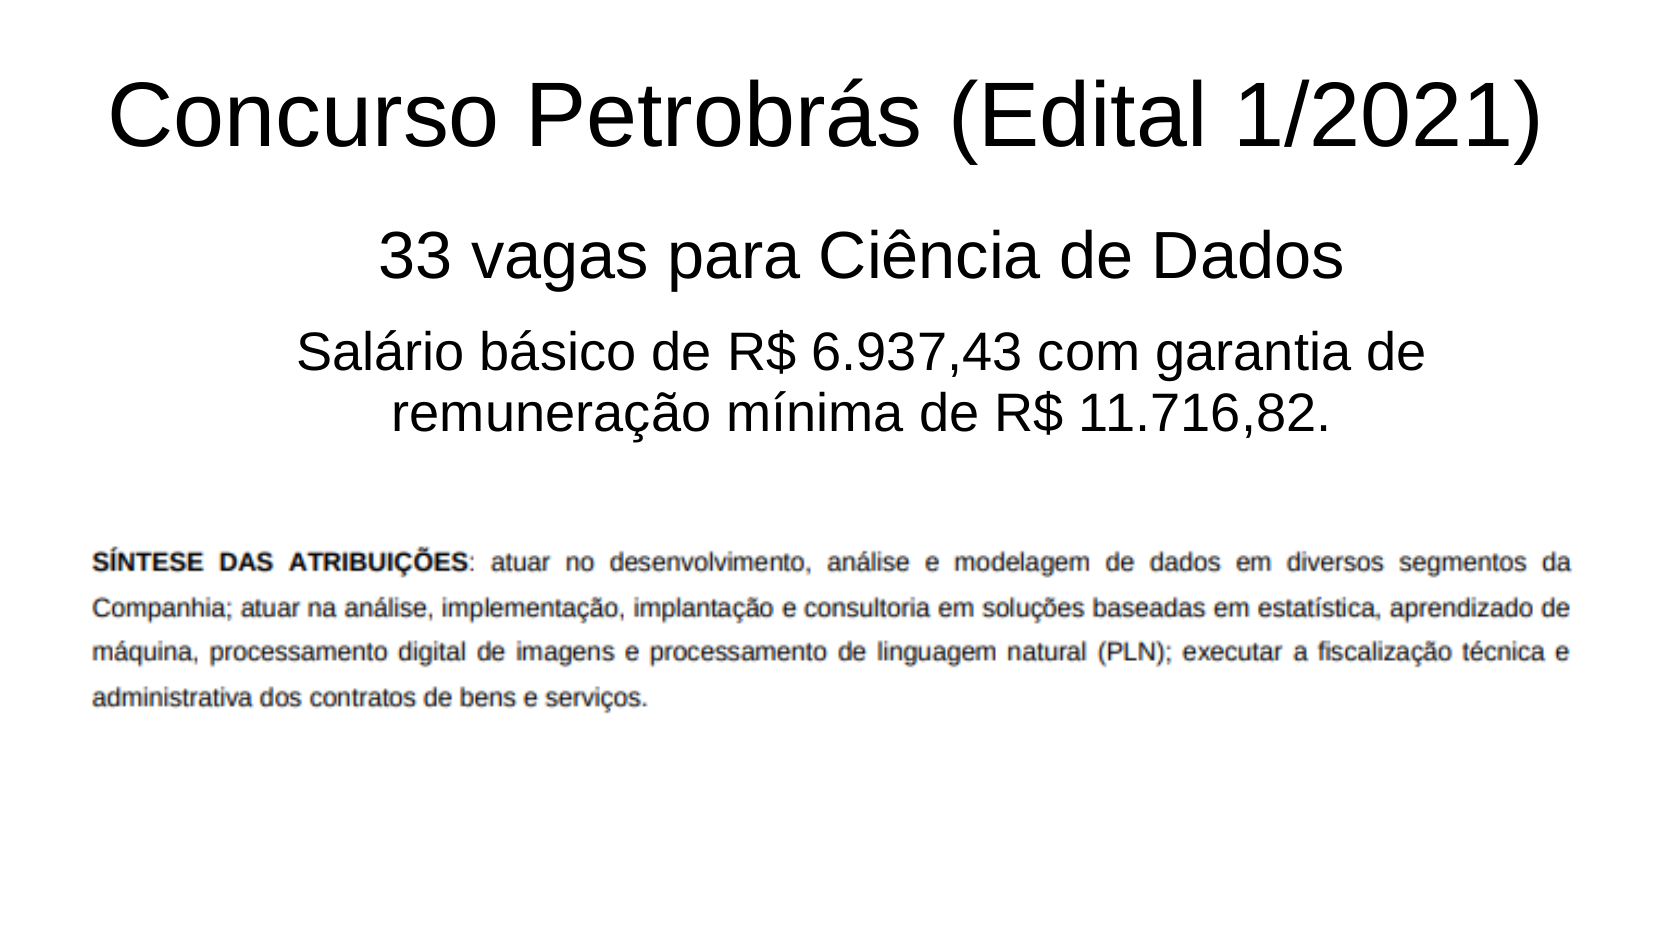

Concurso Petrobrás (Edital 1/2021)
# 33 vagas para Ciência de Dados
Salário básico de R$ 6.937,43 com garantia de remuneração mínima de R$ 11.716,82.